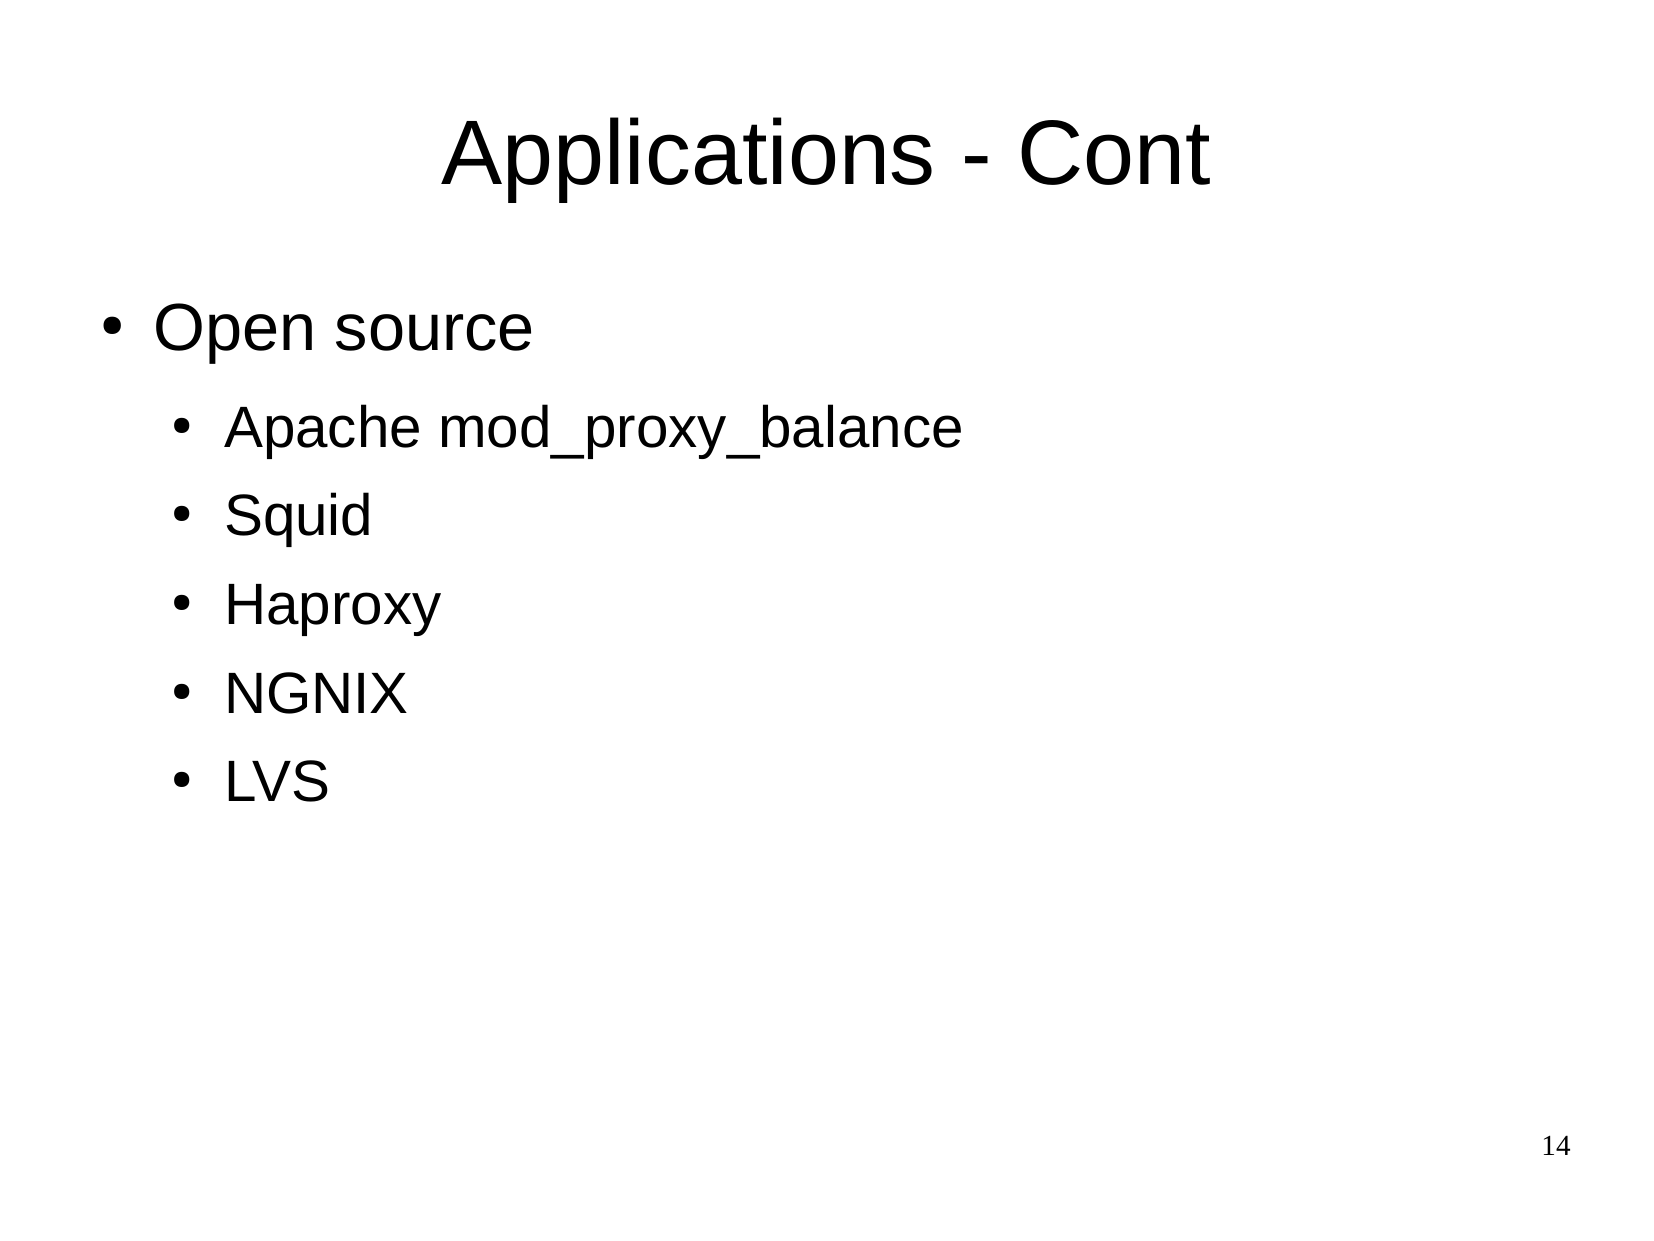

# Applications - Cont
Open source
Apache mod_proxy_balance
Squid
Haproxy
NGNIX
LVS
14